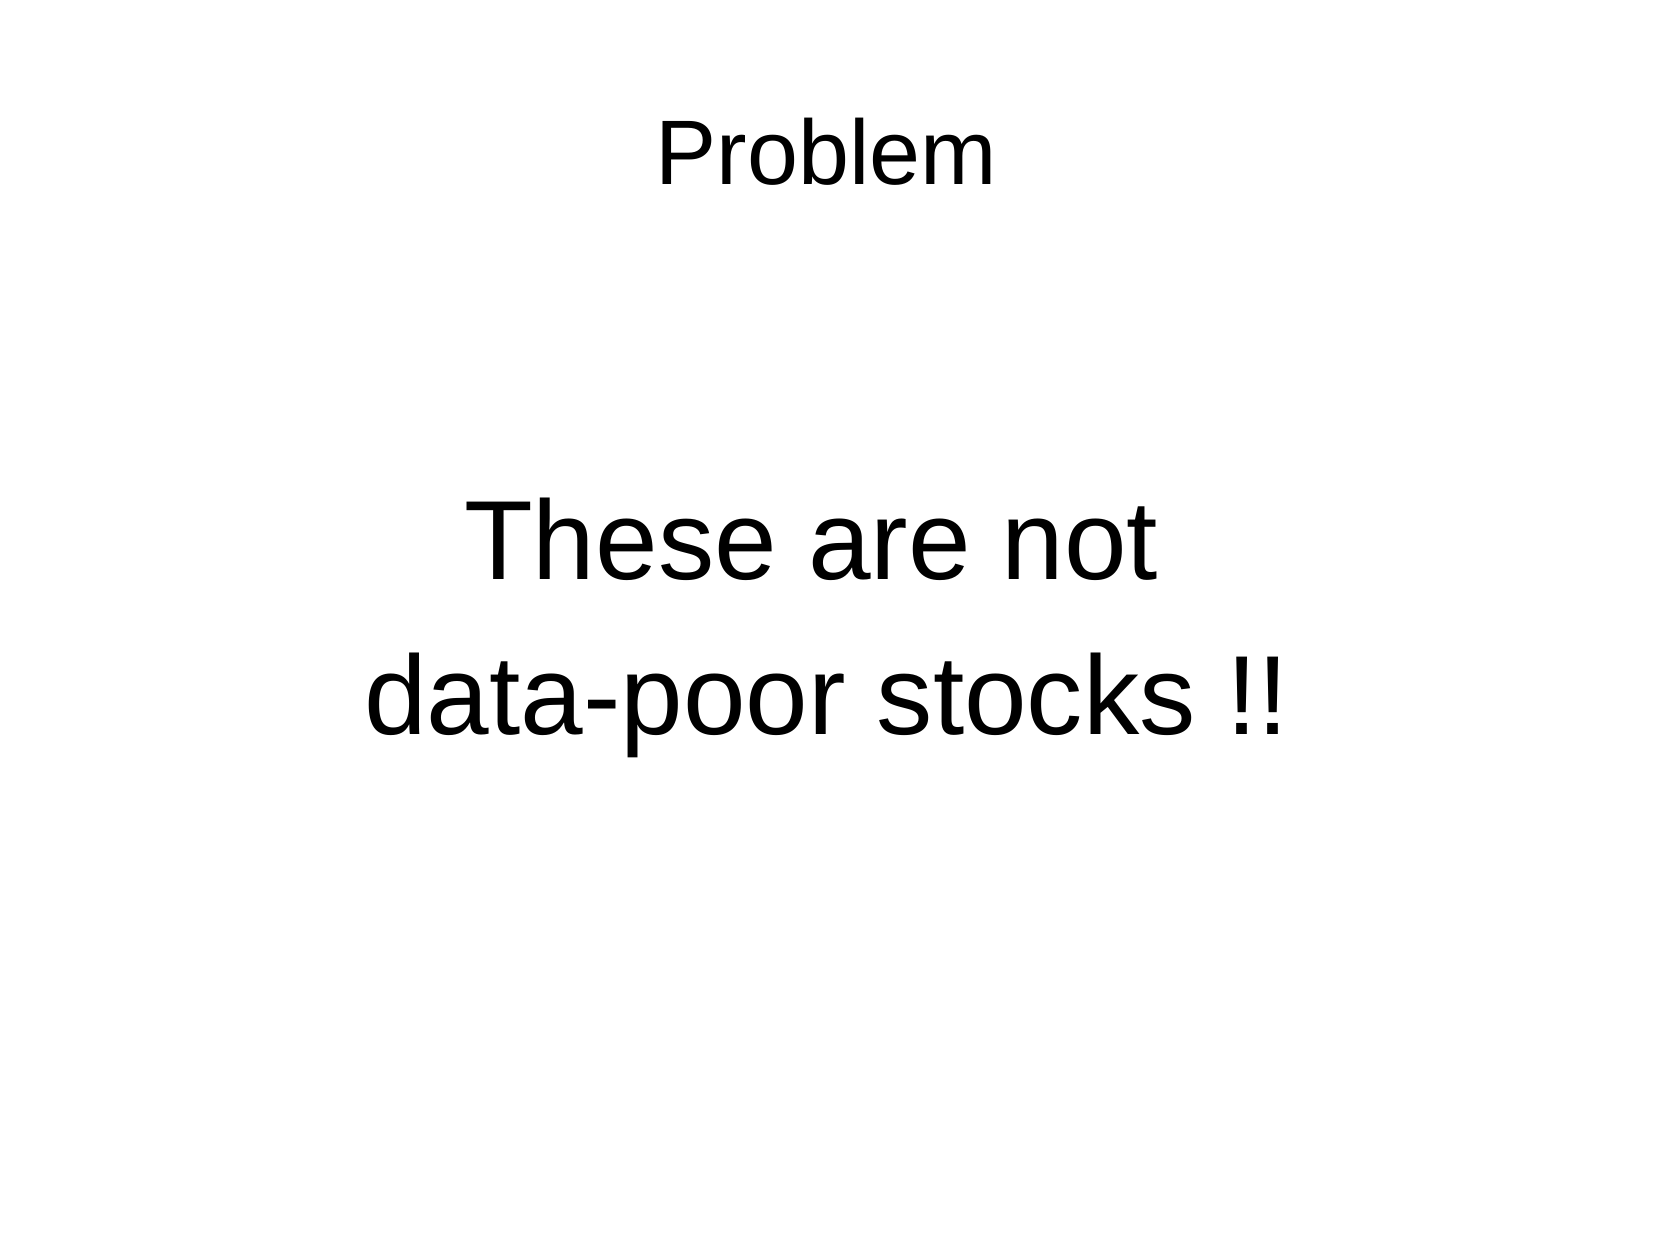

Problem
# These are not
data-poor stocks !!